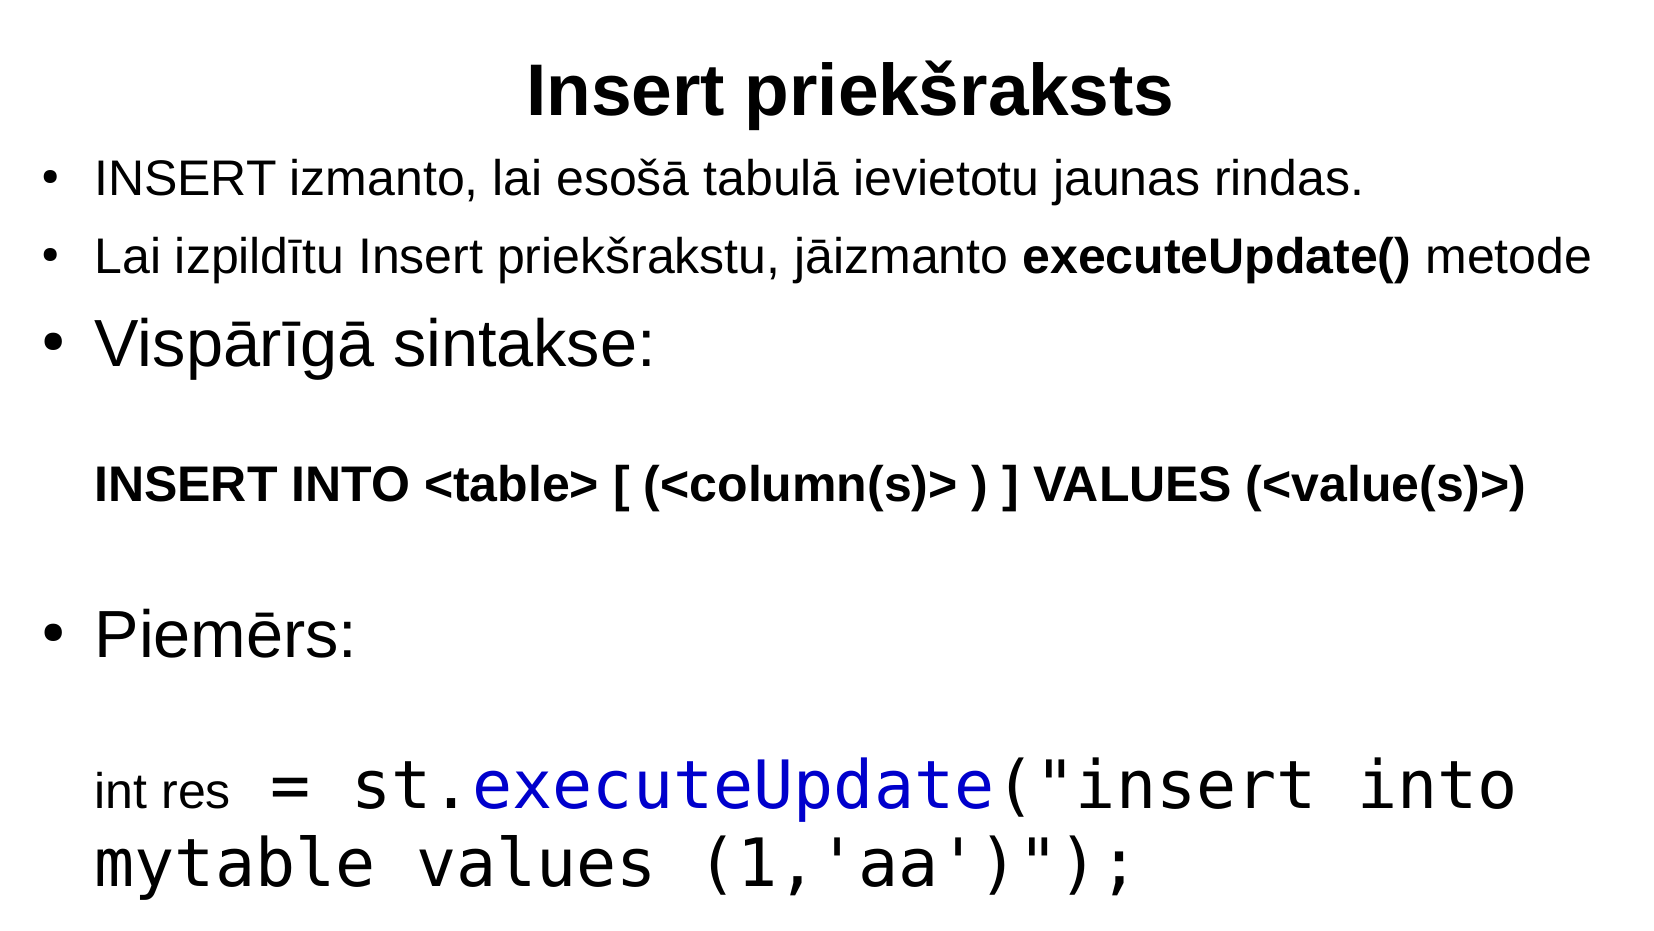

# Insert priekšraksts
INSERT izmanto, lai esošā tabulā ievietotu jaunas rindas.
Lai izpildītu Insert priekšrakstu, jāizmanto executeUpdate() metode
Vispārīgā sintakse:
INSERT INTO <table> [ (<column(s)> ) ] VALUES (<value(s)>)
Piemērs:
int res = st.executeUpdate("insert into mytable values (1,'aa')");